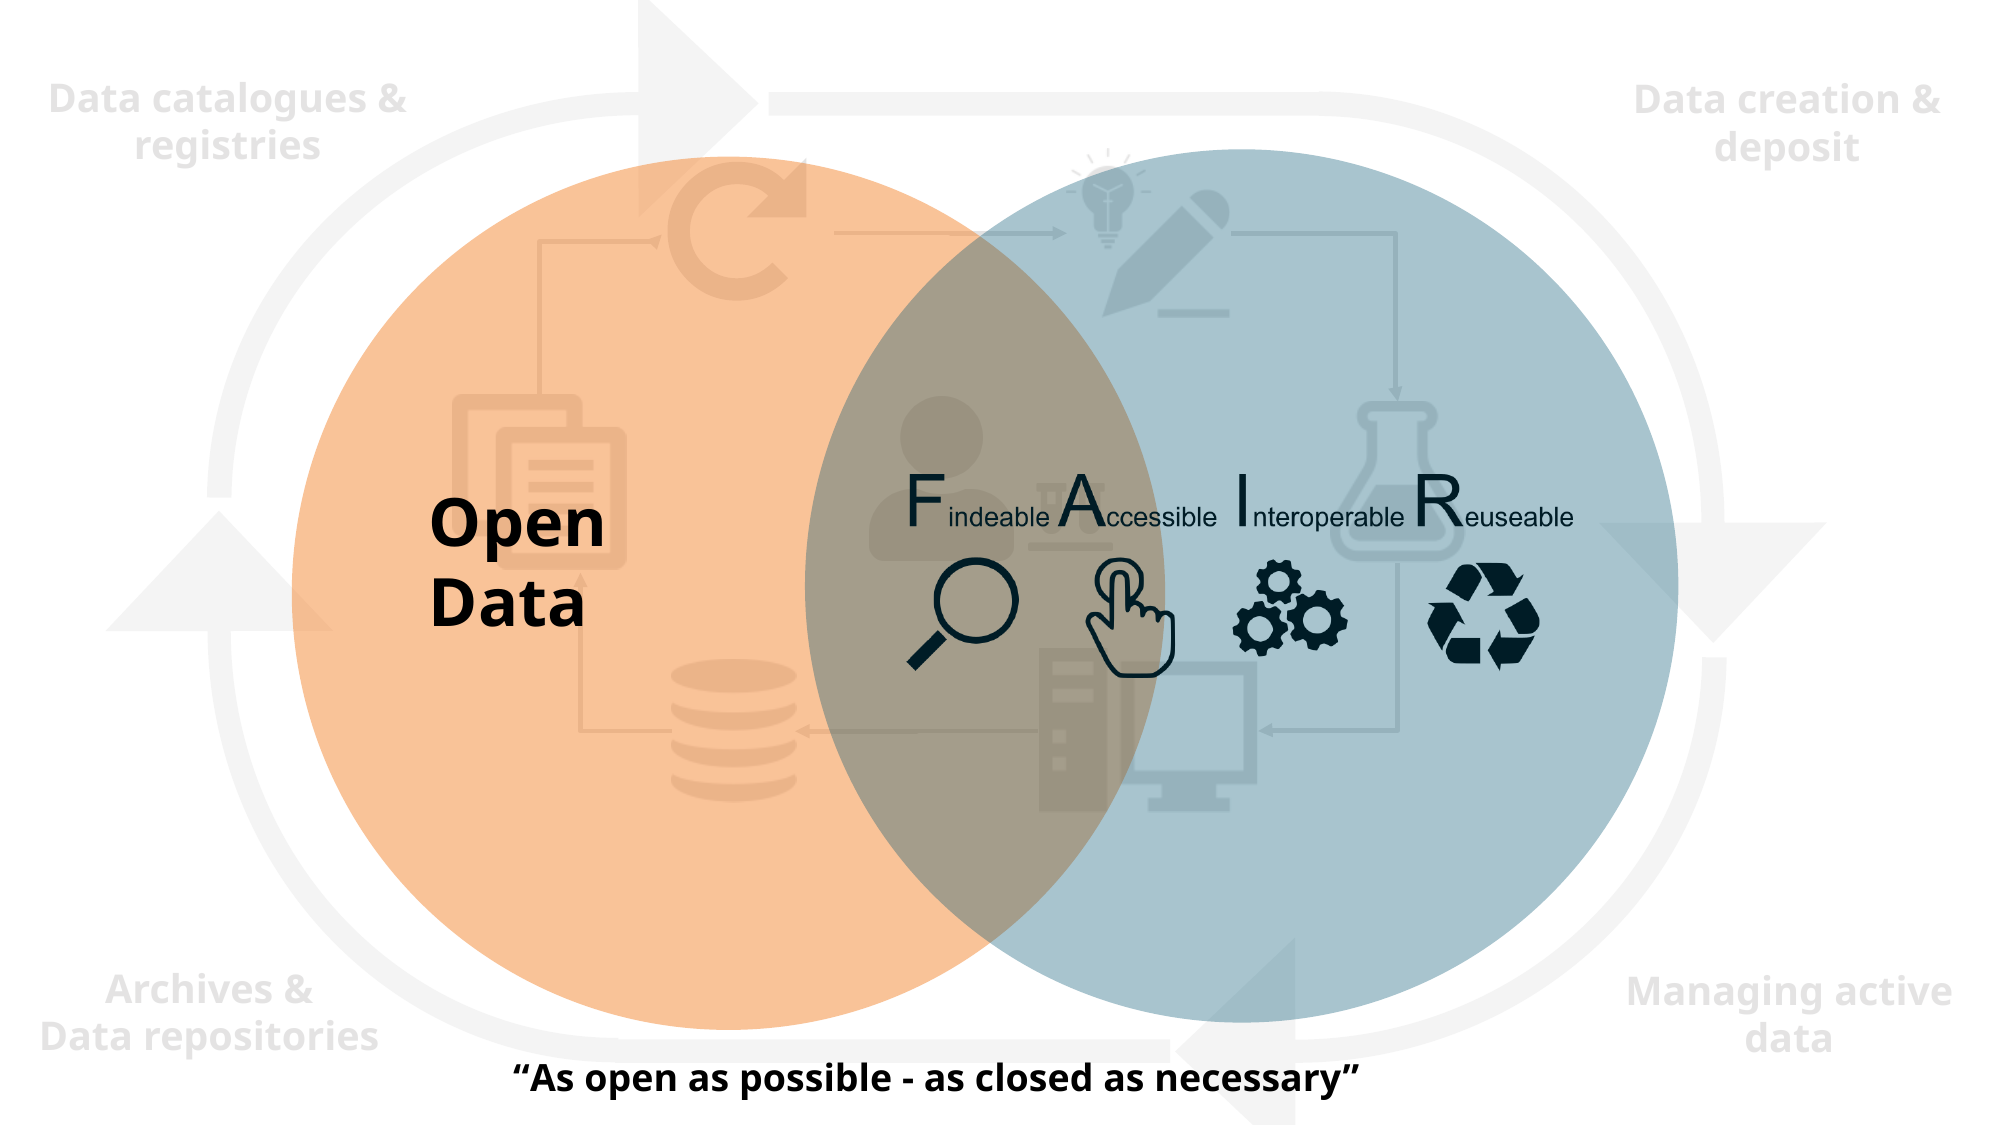

Data catalogues & registries
Data creation &
deposit
Open Data
Archives &
Data repositories
Managing active
data
“As open as possible - as closed as necessary”